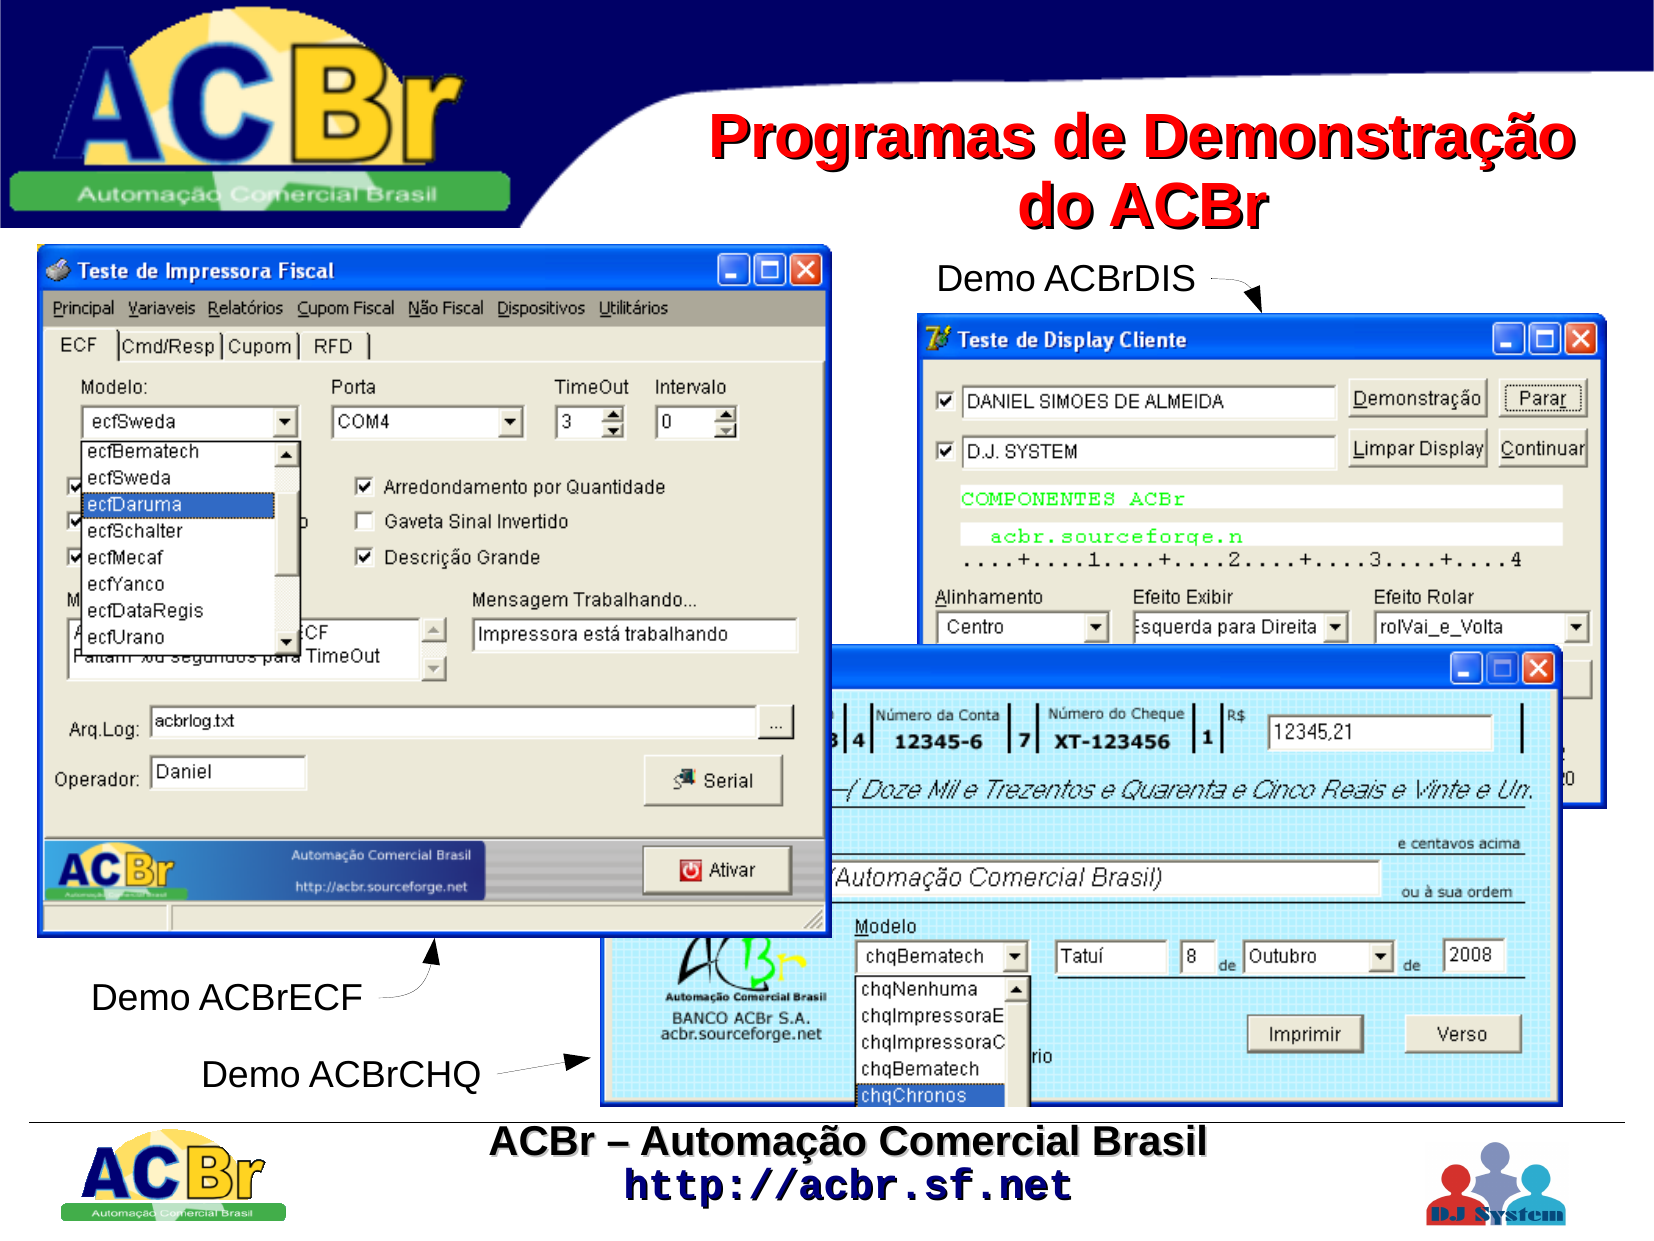

# Programas de Demonstração do ACBr
Demo ACBrDIS
Demo ACBrECF
Demo ACBrCHQ